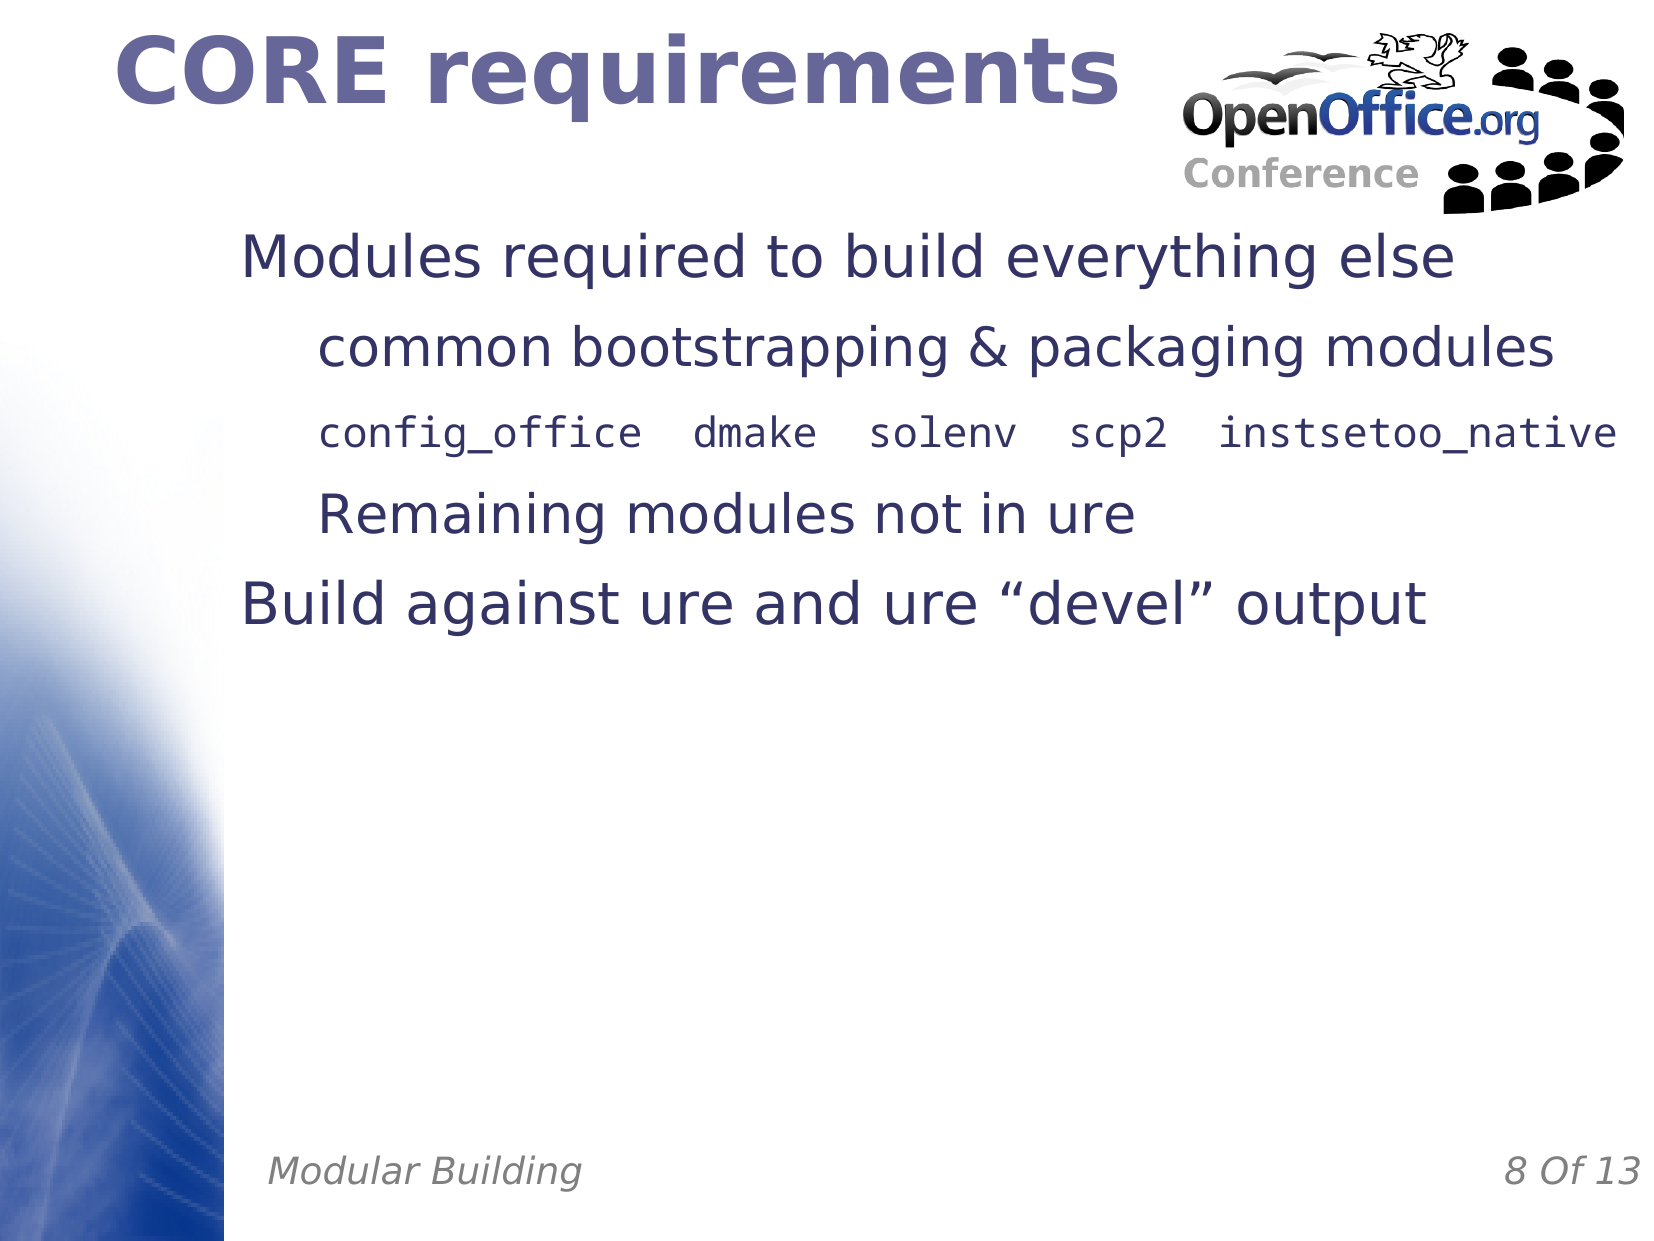

# CORE requirements
Modules required to build everything else
common bootstrapping & packaging modules
config_office dmake solenv scp2 instsetoo_native
Remaining modules not in ure
Build against ure and ure “devel” output